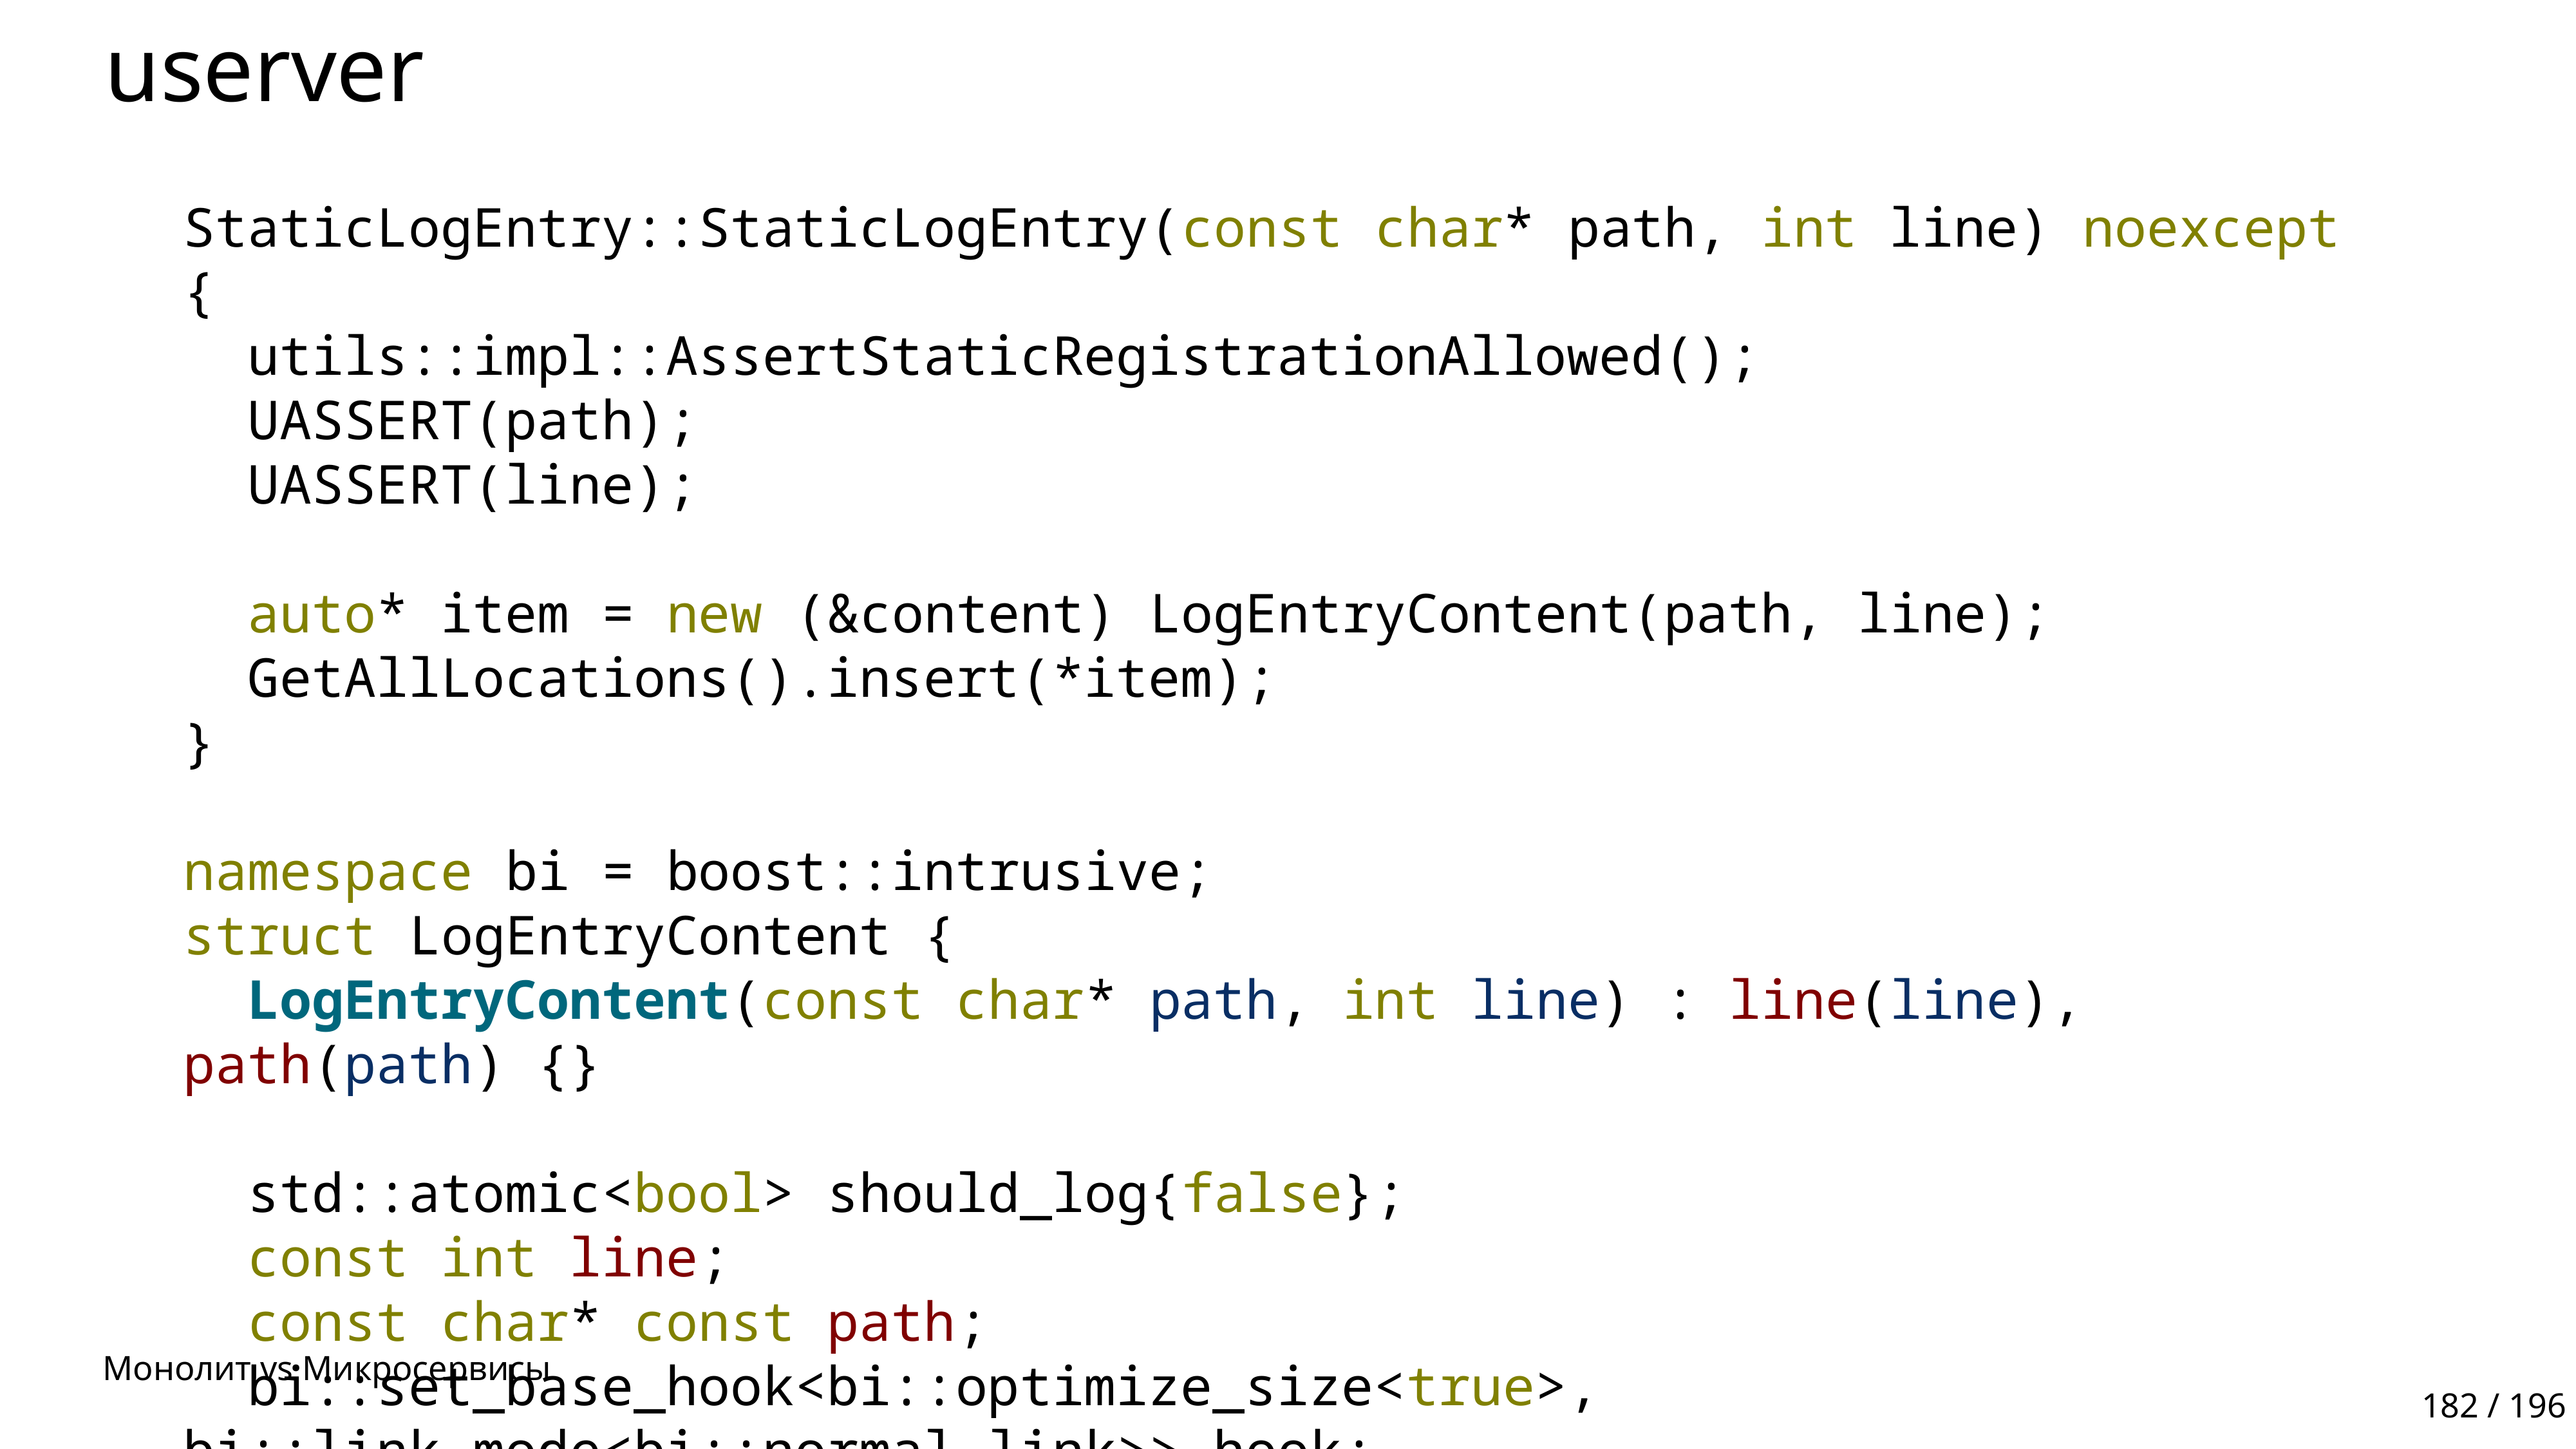

userver
StaticLogEntry::StaticLogEntry(const char* path, int line) noexcept {
 utils::impl::AssertStaticRegistrationAllowed();
 UASSERT(path);
 UASSERT(line);
 auto* item = new (&content) LogEntryContent(path, line);
 GetAllLocations().insert(*item);
}
namespace bi = boost::intrusive;
struct LogEntryContent {
 LogEntryContent(const char* path, int line) : line(line), path(path) {}
 std::atomic<bool> should_log{false};
 const int line;
 const char* const path;
 bi::set_base_hook<bi::optimize_size<true>, bi::link_mode<bi::normal_link>> hook;
};
# Монолит vs Микросервисы